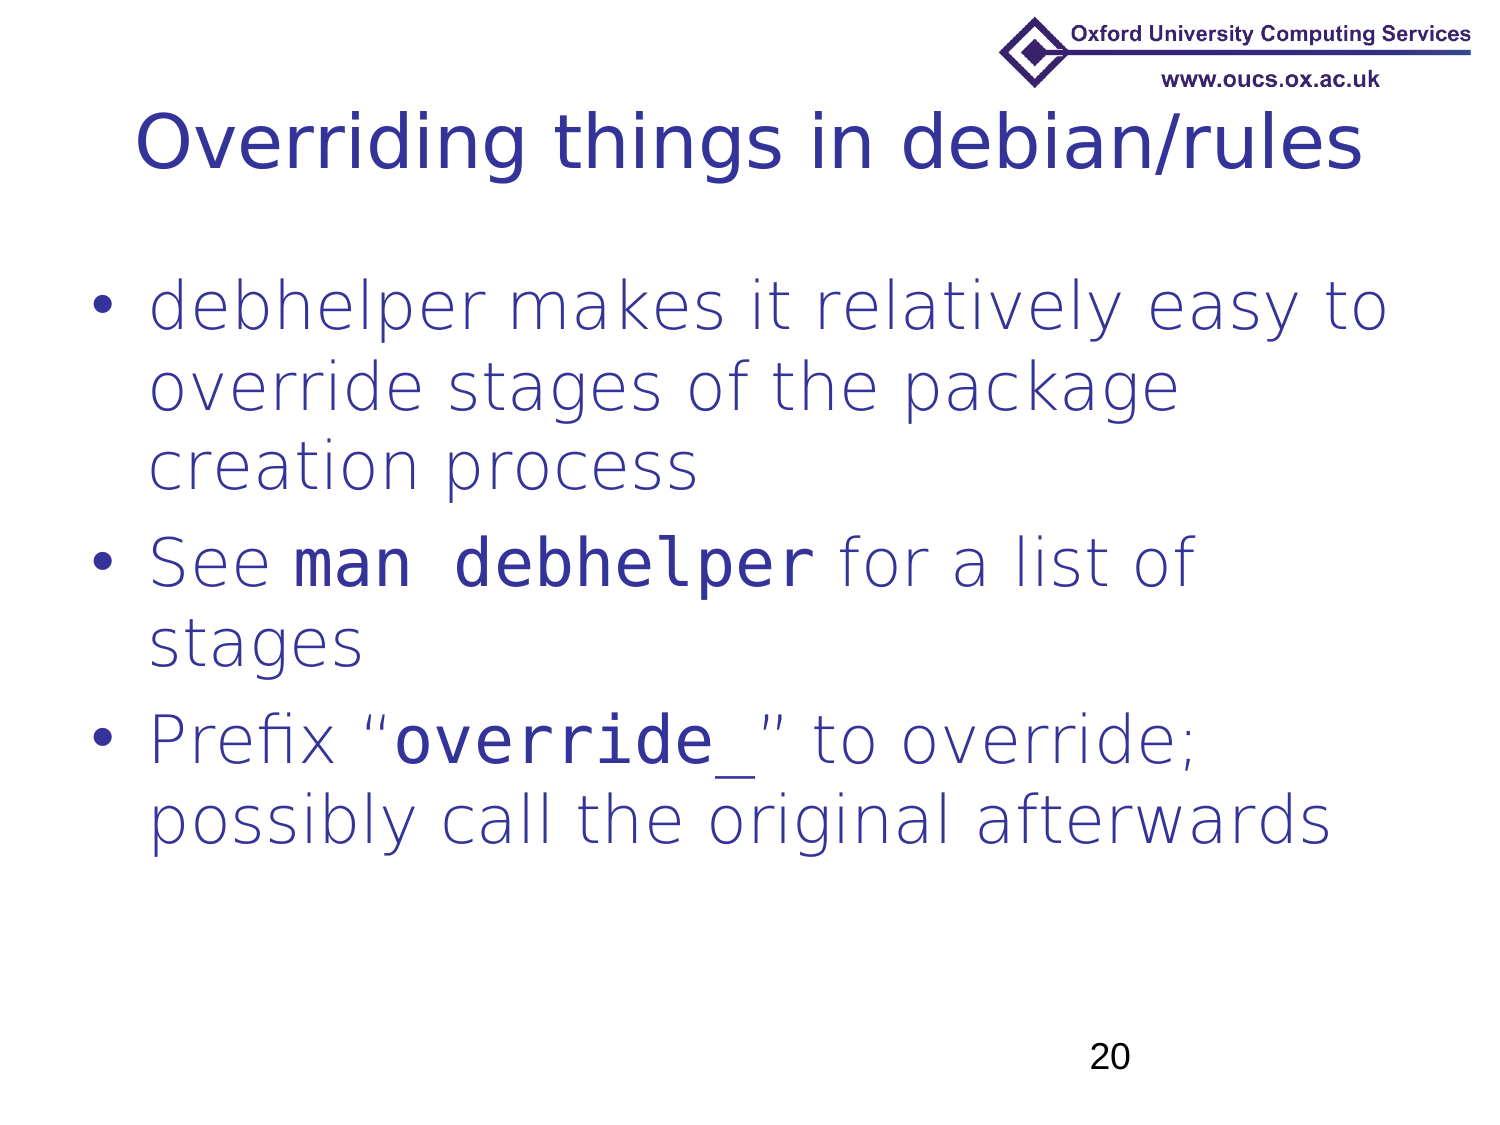

# Overriding things in debian/rules
debhelper makes it relatively easy to override stages of the package creation process
See man debhelper for a list of stages
Prefix “override_” to override; possibly call the original afterwards
20